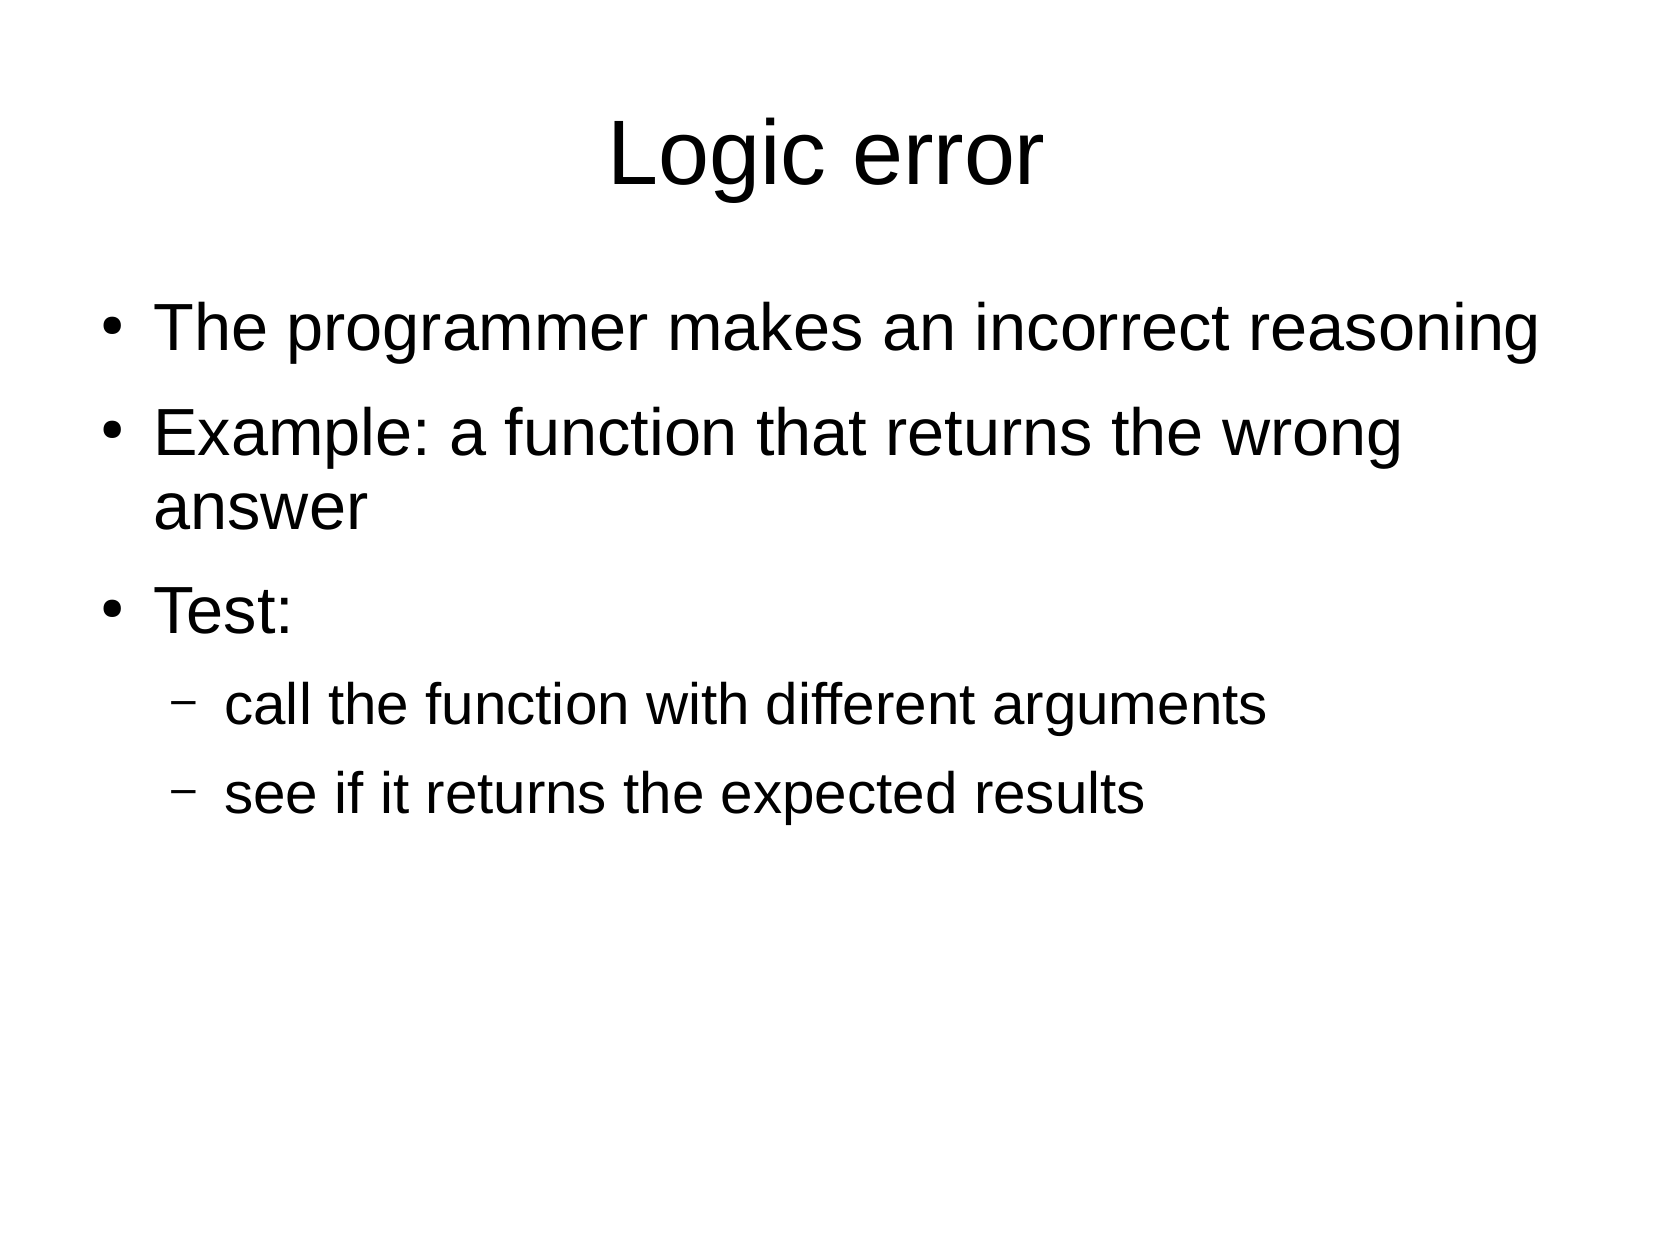

# Logic error
The programmer makes an incorrect reasoning
Example: a function that returns the wrong answer
Test:
call the function with different arguments
see if it returns the expected results